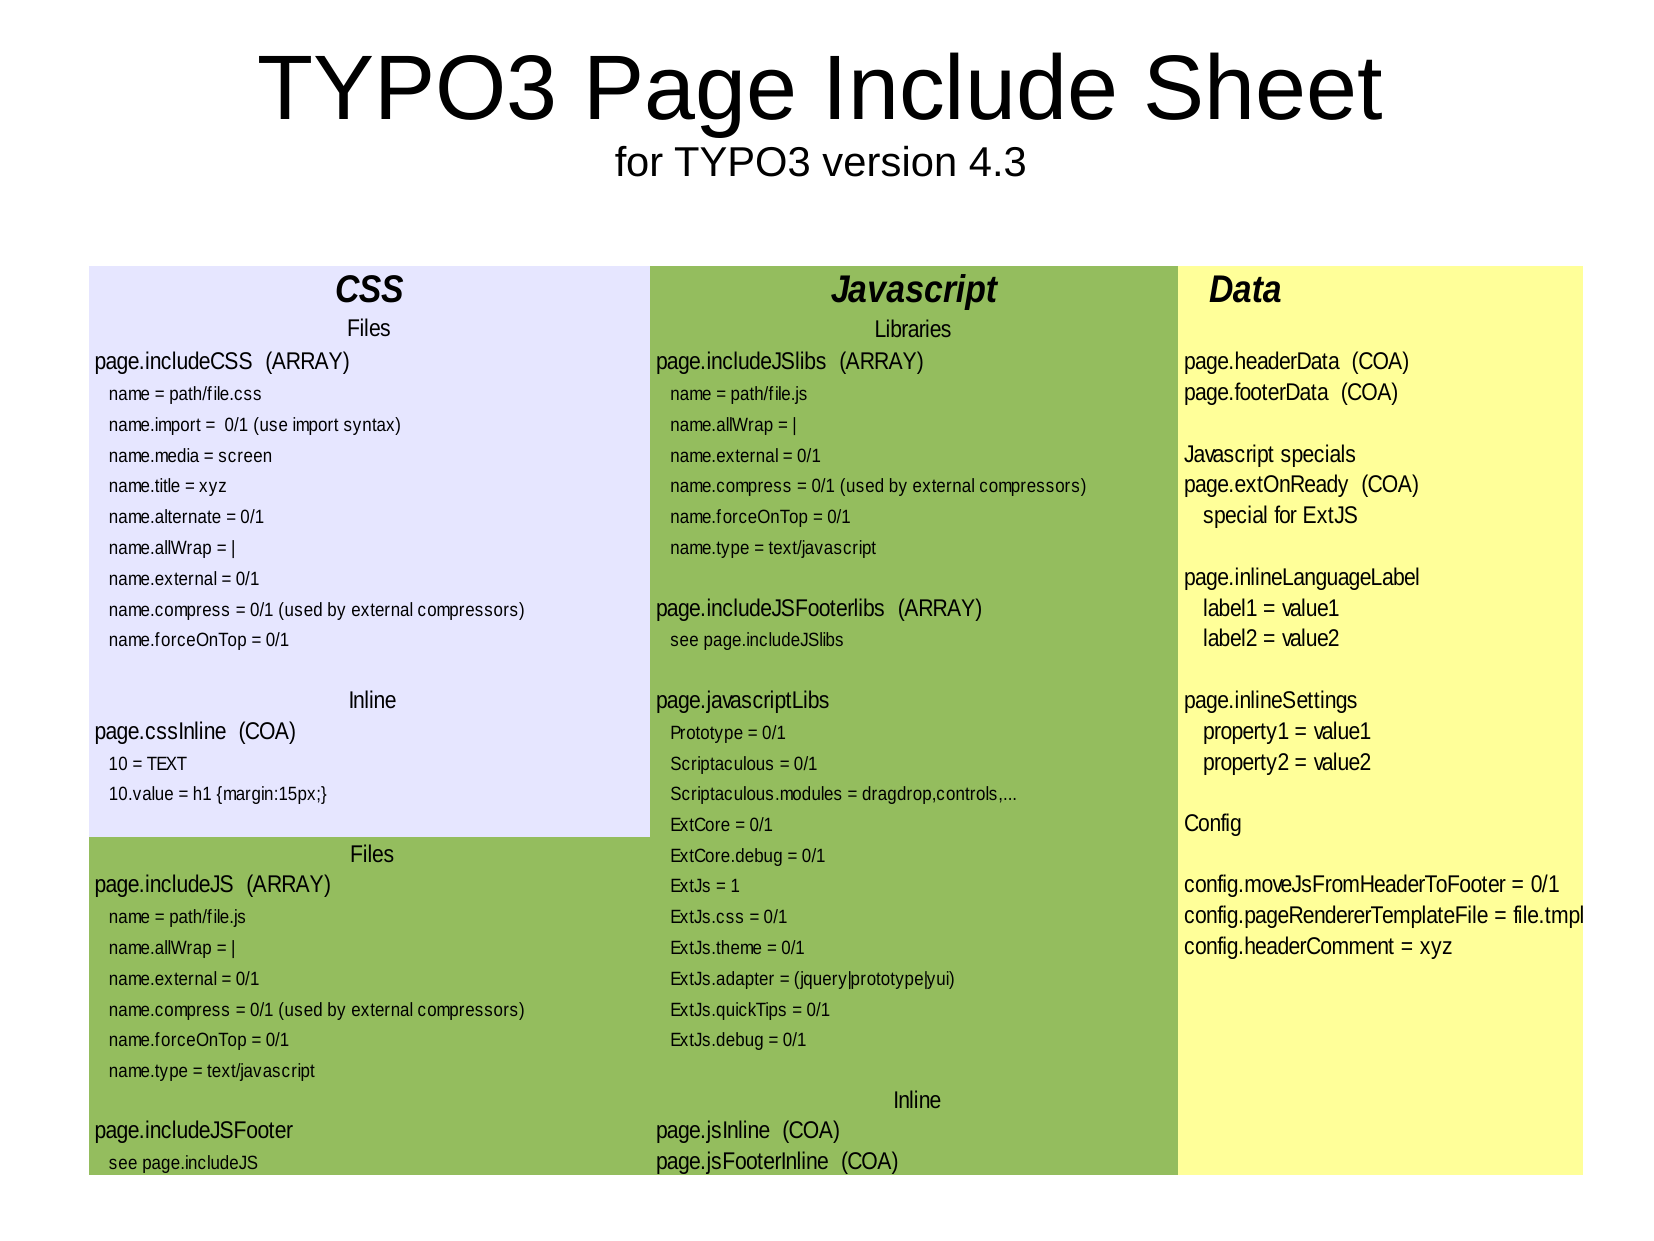

# TYPO3 Page Include Sheet for TYPO3 version 4.3